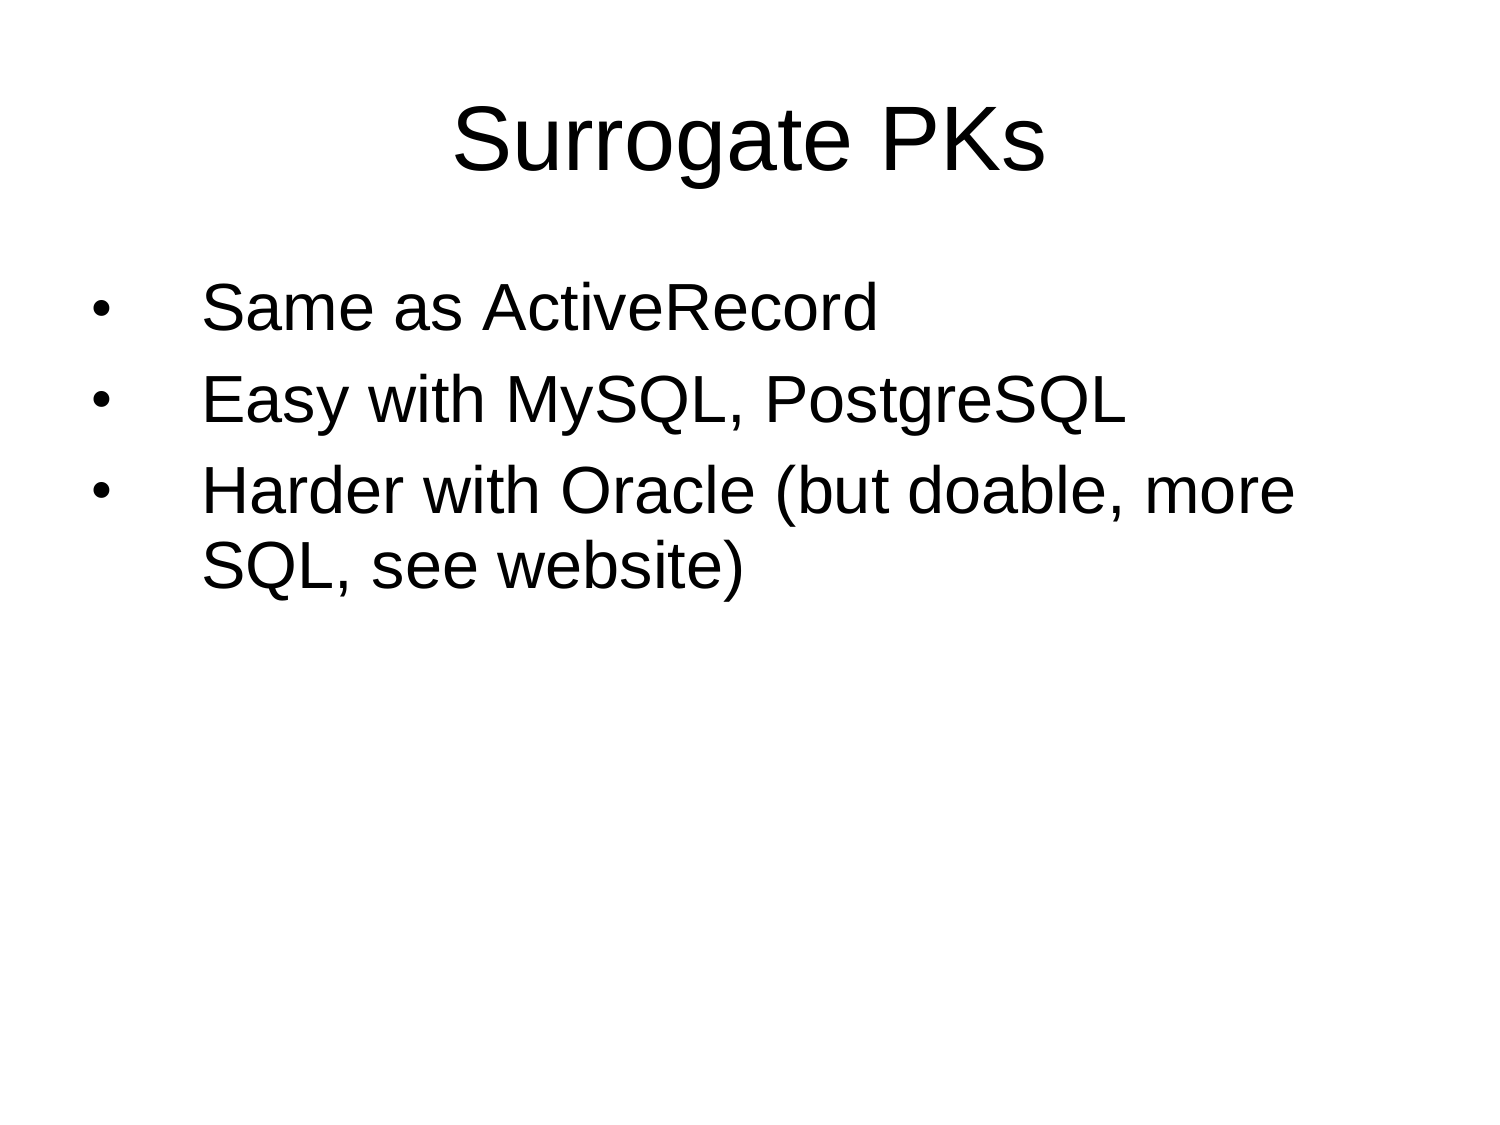

# Surrogate PKs
Same as ActiveRecord
Easy with MySQL, PostgreSQL
Harder with Oracle (but doable, more SQL, see website)